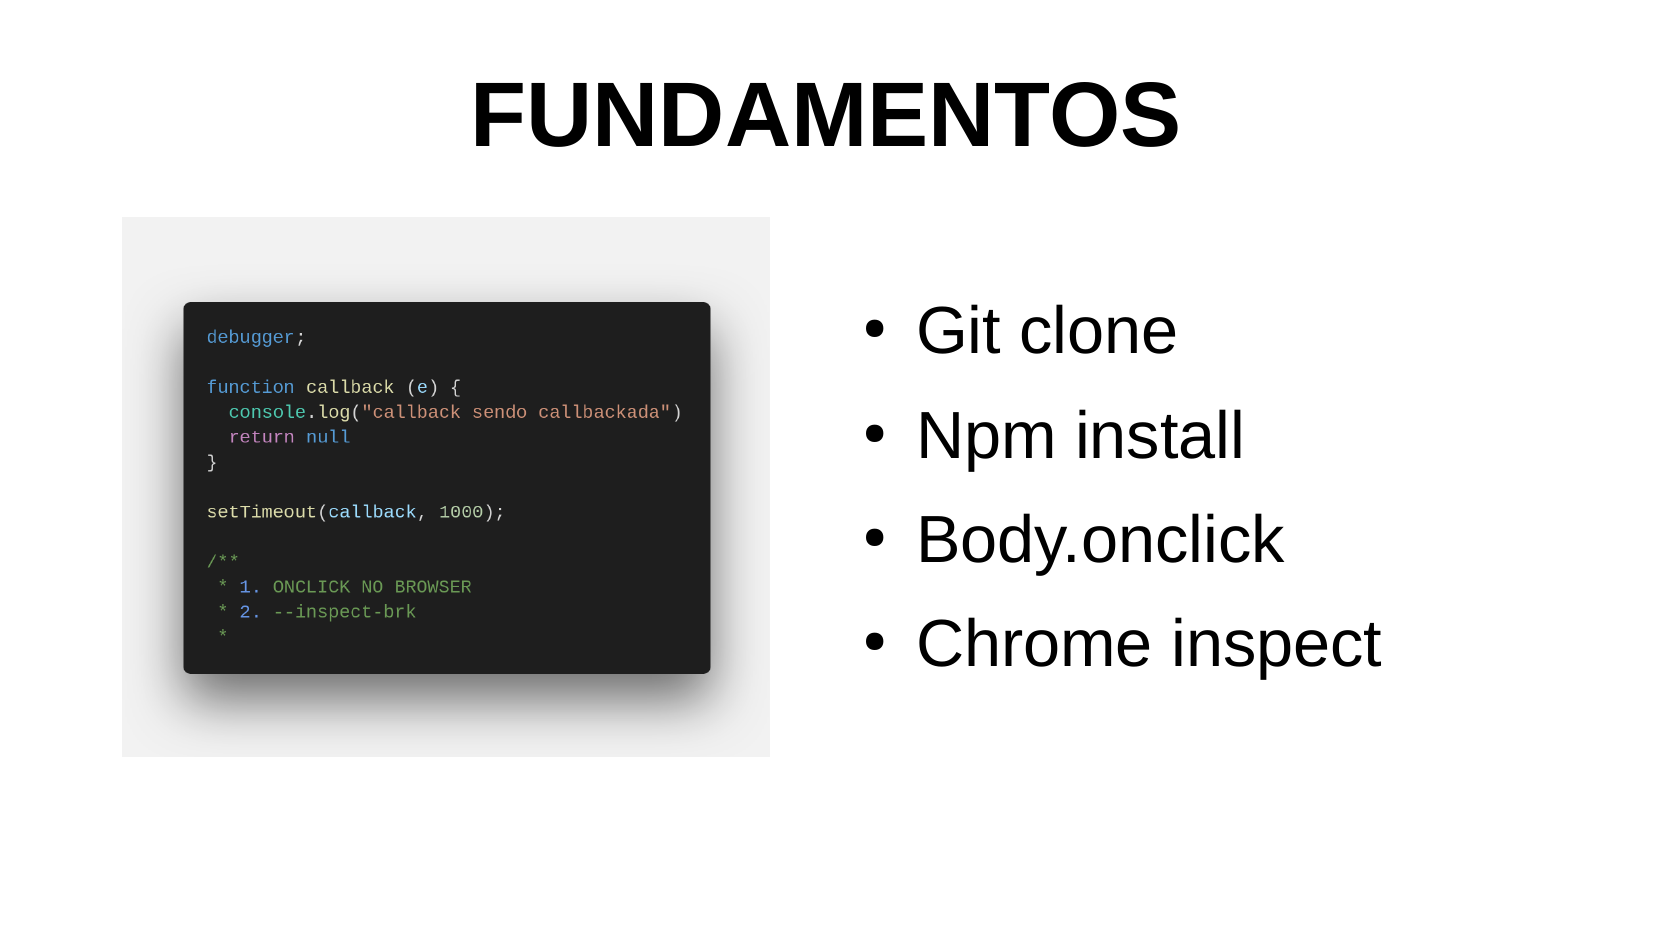

# FUNDAMENTOS
Git clone
Npm install
Body.onclick
Chrome inspect